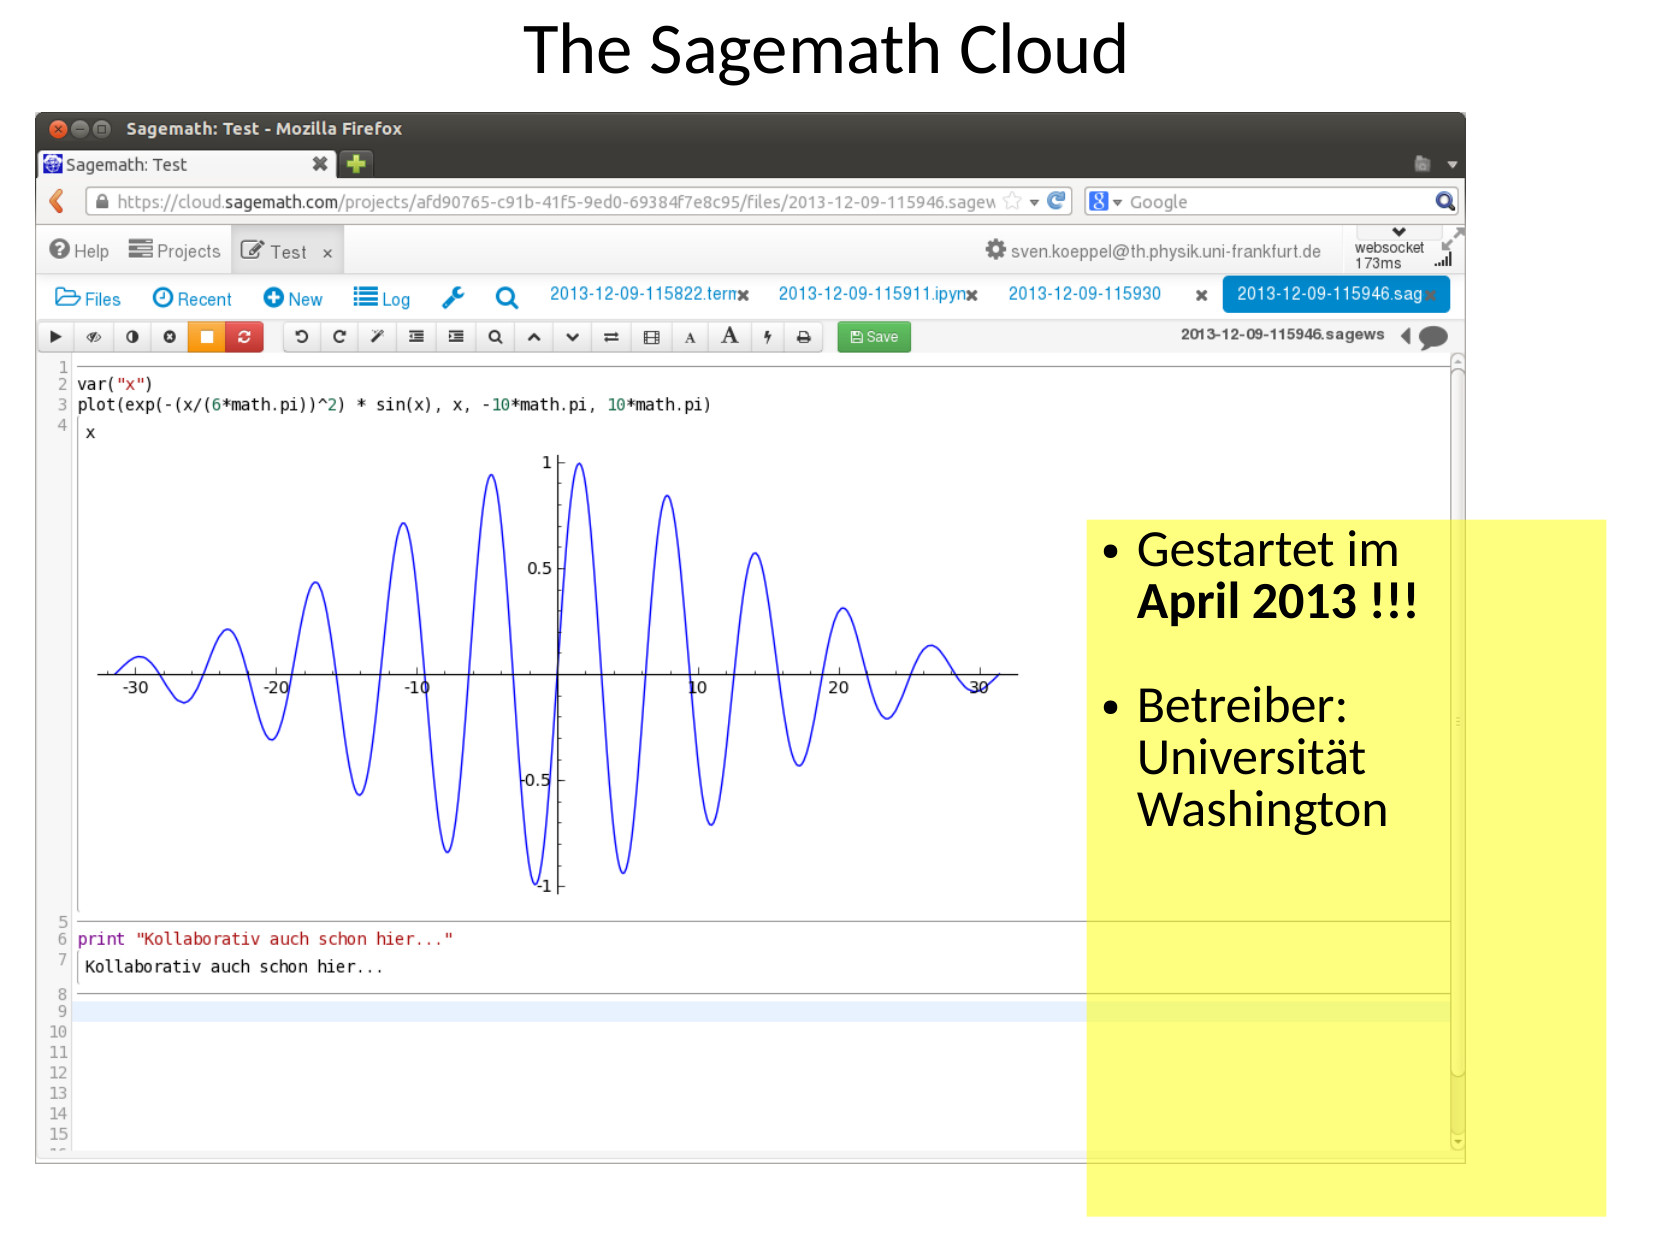

The Sagemath Cloud
Gestartet im
April 2013 !!!
Betreiber:
Universität Washington